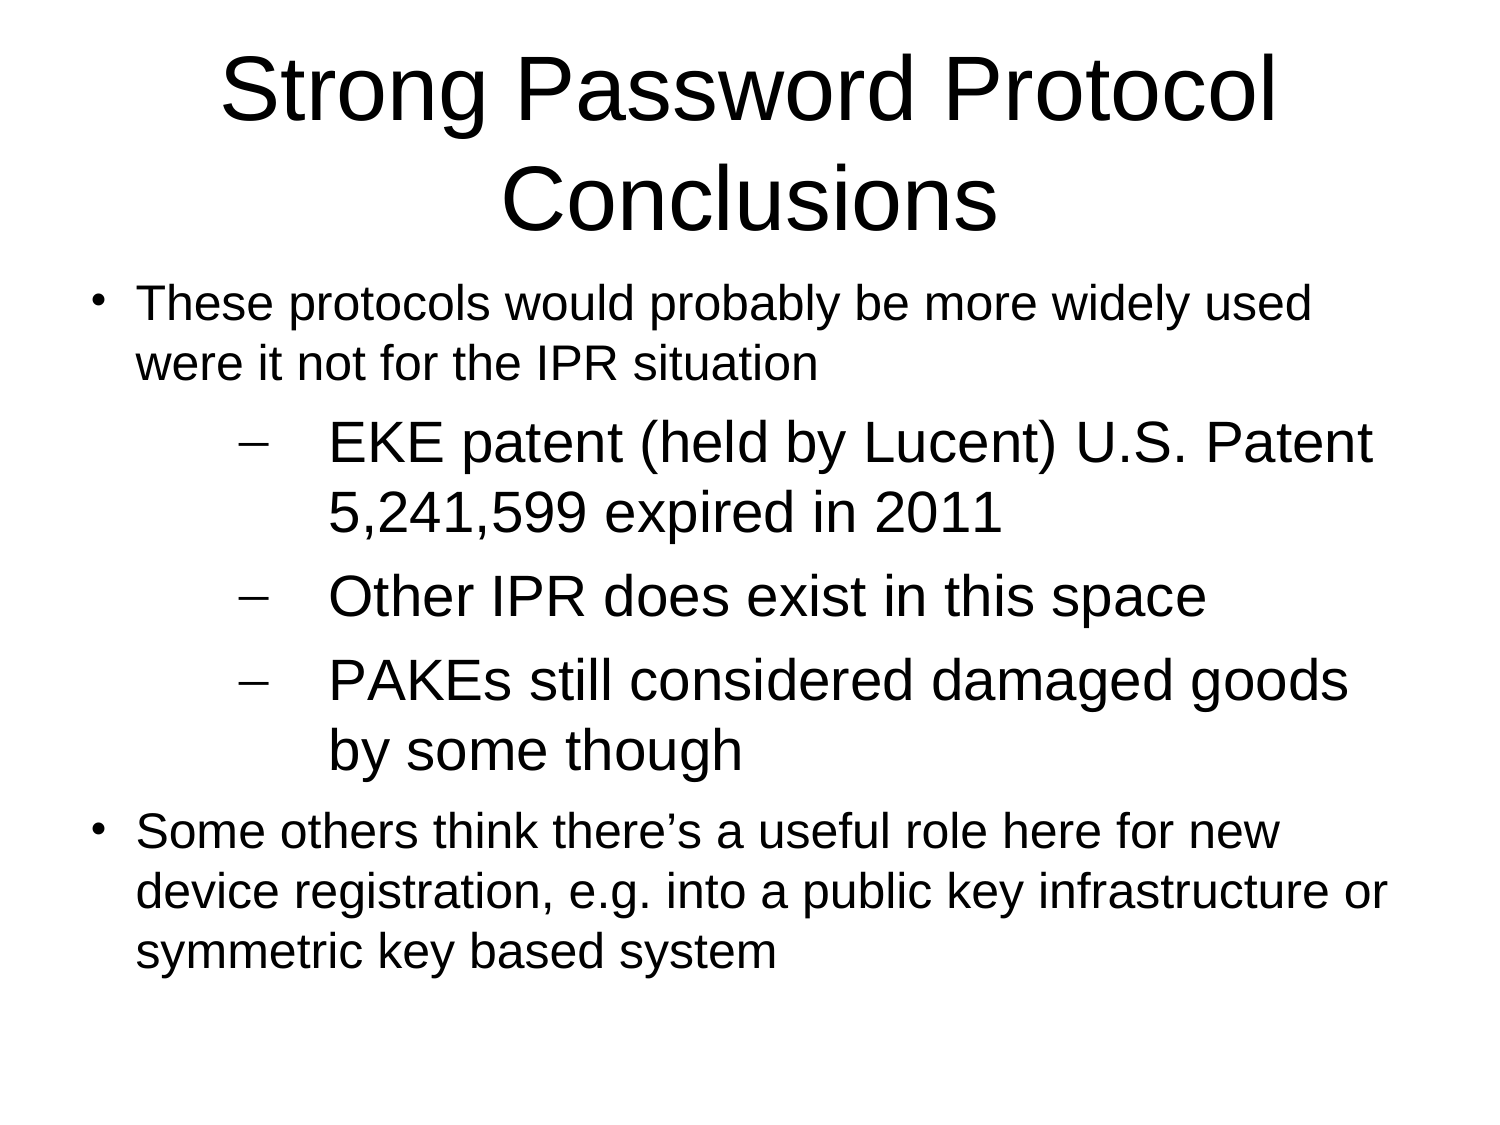

# Strong Password Protocol Conclusions
These protocols would probably be more widely used were it not for the IPR situation
EKE patent (held by Lucent) U.S. Patent 5,241,599 expired in 2011
Other IPR does exist in this space
PAKEs still considered damaged goods by some though
Some others think there’s a useful role here for new device registration, e.g. into a public key infrastructure or symmetric key based system